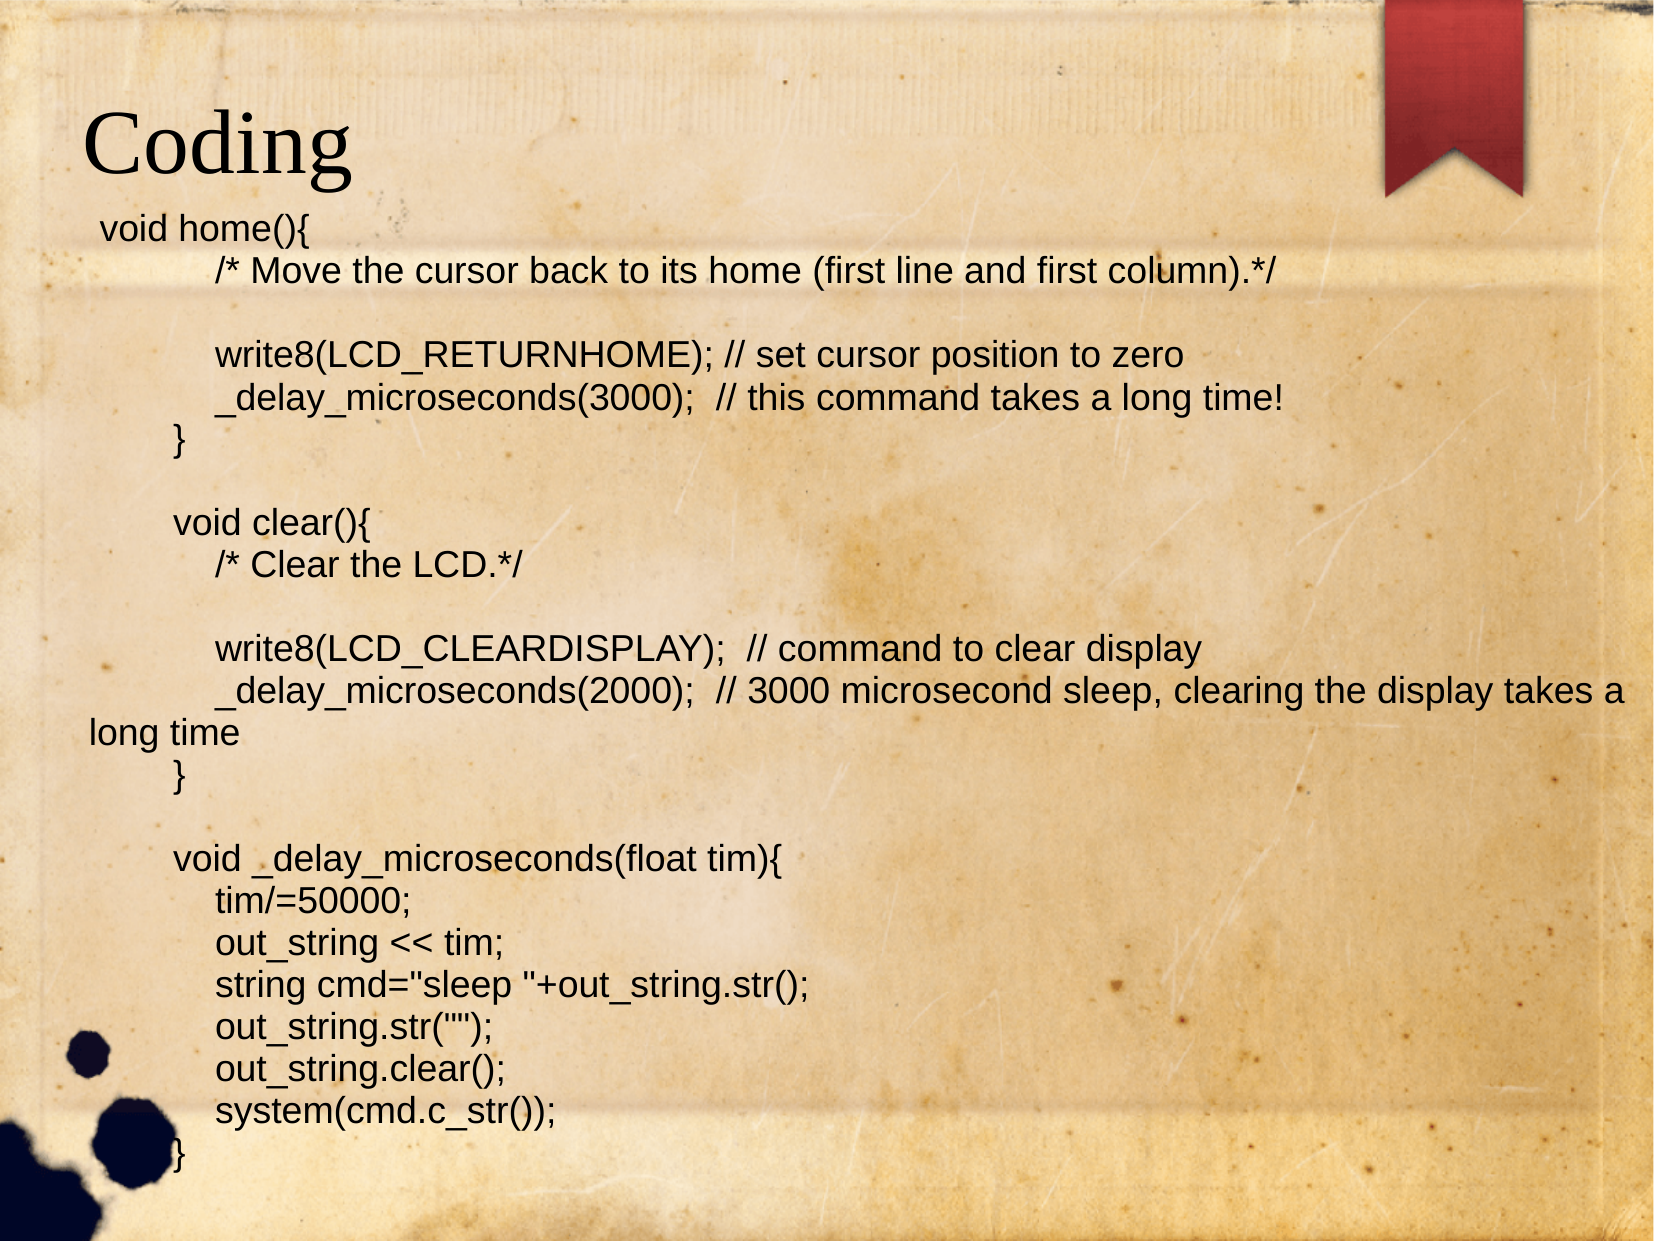

# Coding
 void home(){
 /* Move the cursor back to its home (first line and first column).*/
 write8(LCD_RETURNHOME); // set cursor position to zero
 _delay_microseconds(3000); // this command takes a long time!
 }
 void clear(){
 /* Clear the LCD.*/
 write8(LCD_CLEARDISPLAY); // command to clear display
 _delay_microseconds(2000); // 3000 microsecond sleep, clearing the display takes a long time
 }
 void _delay_microseconds(float tim){
 tim/=50000;
 out_string << tim;
 string cmd="sleep "+out_string.str();
 out_string.str("");
 out_string.clear();
 system(cmd.c_str());
 }